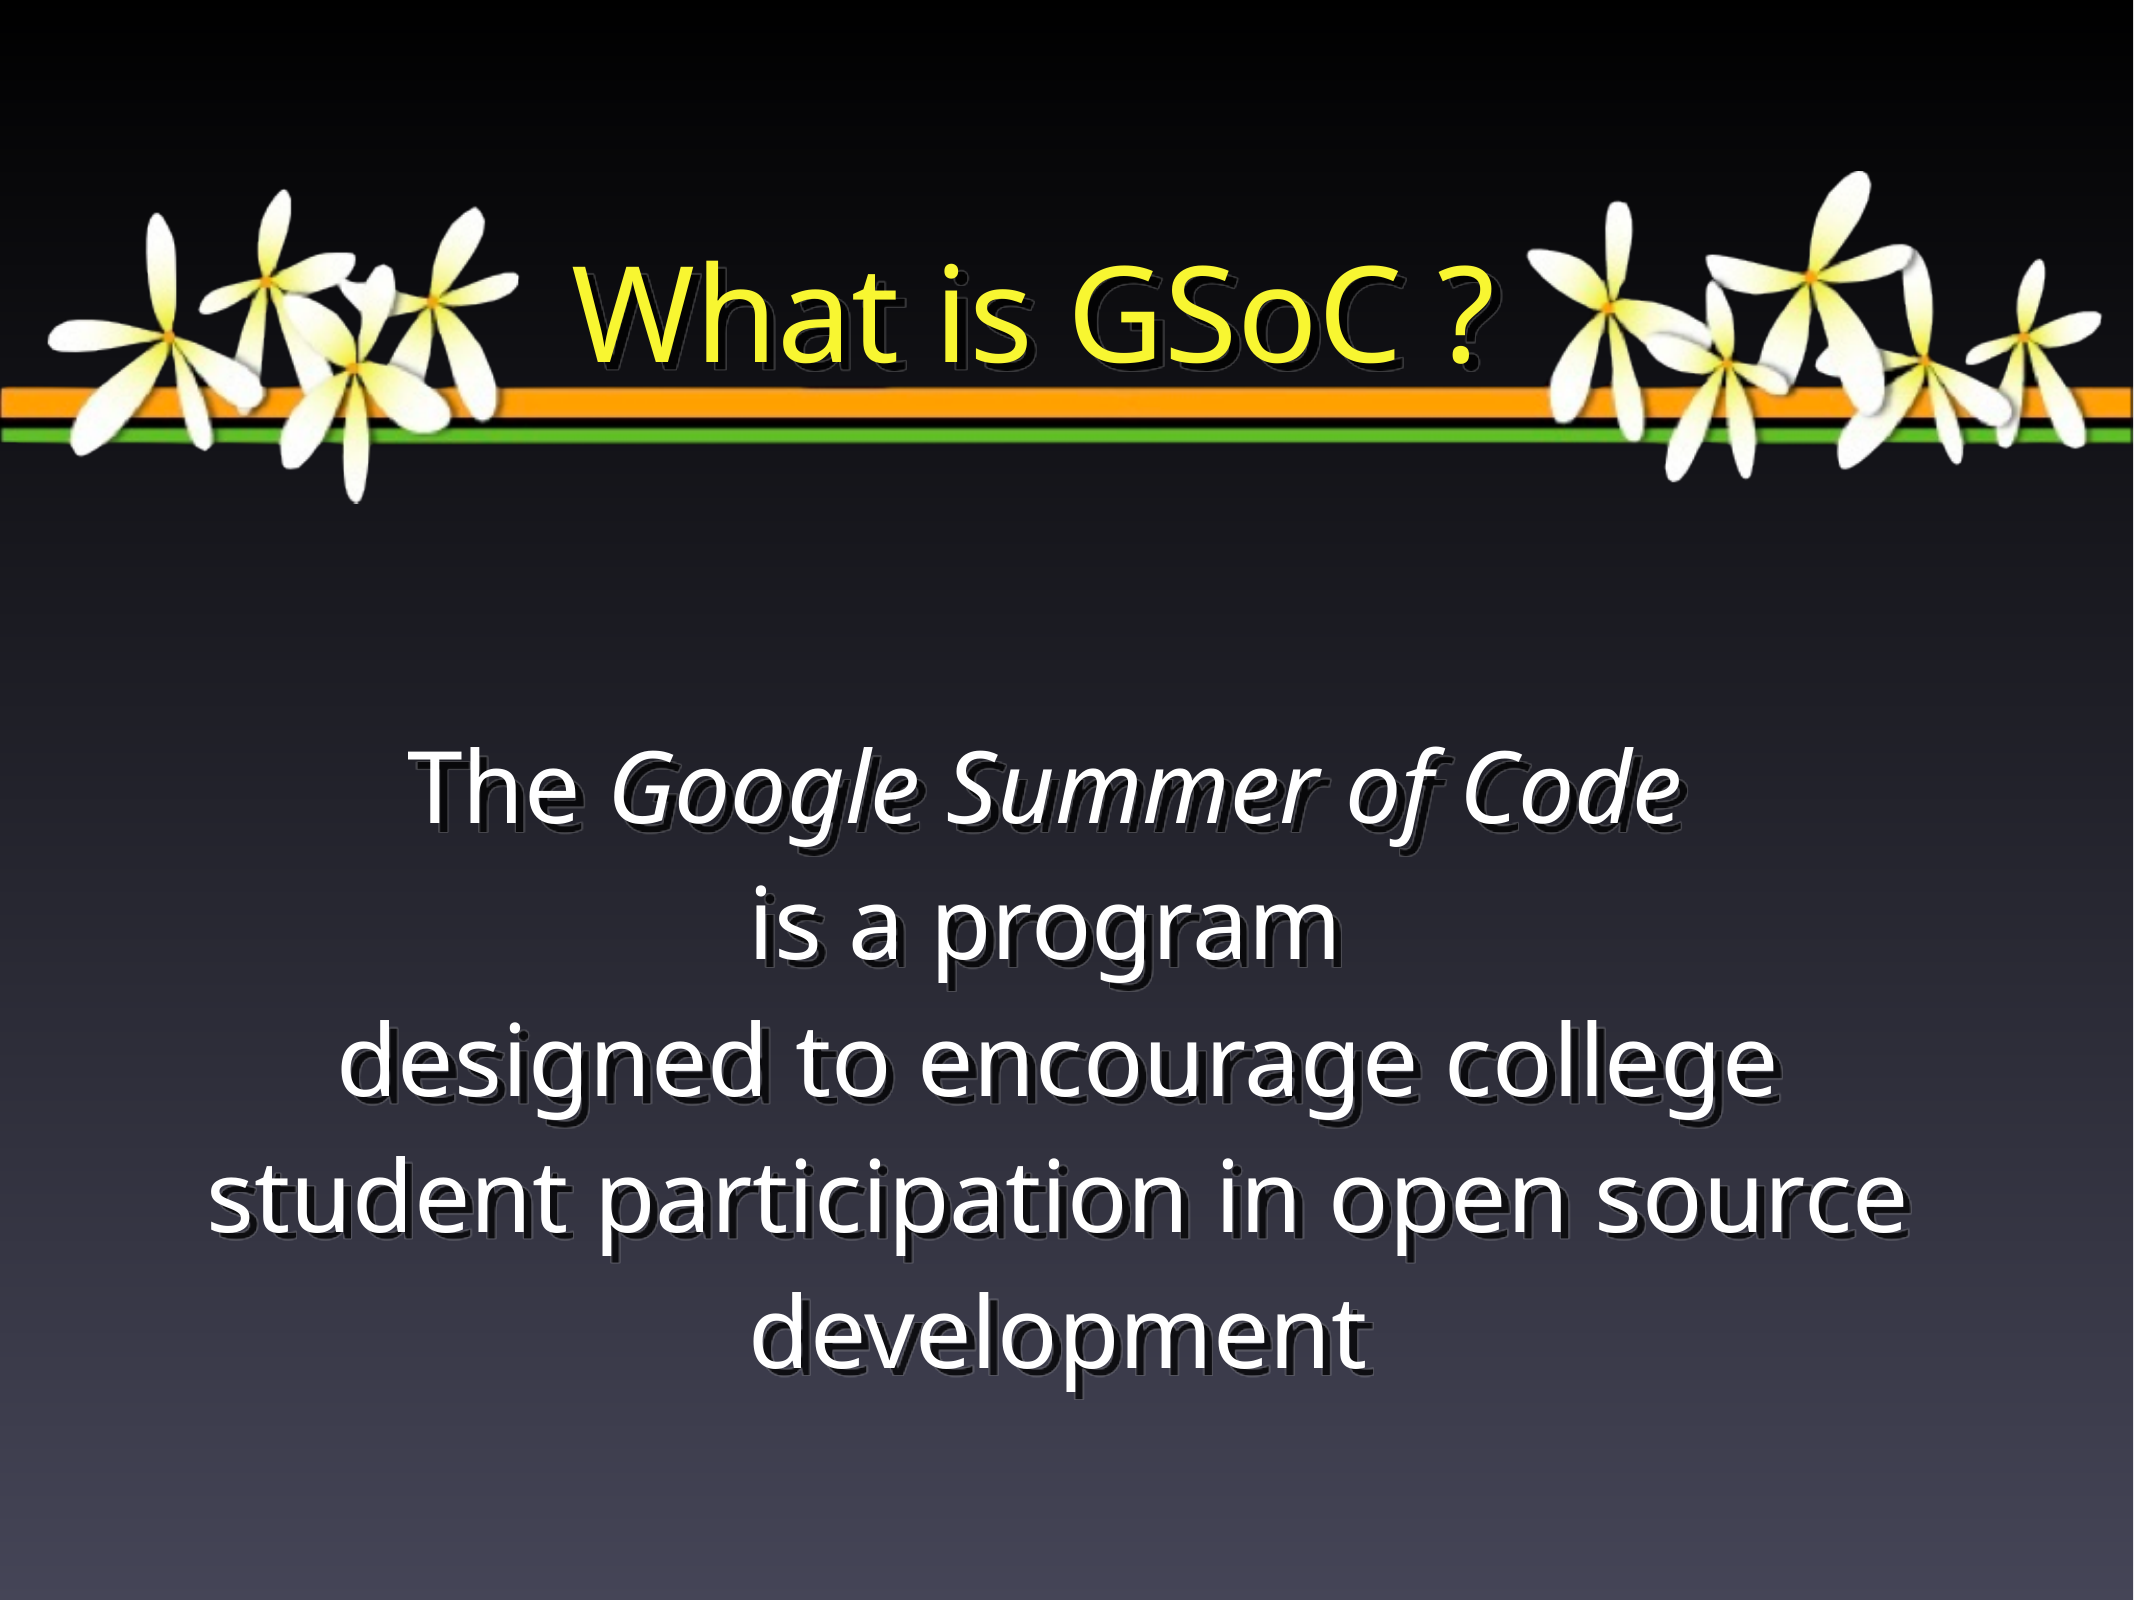

# What is GSoC ?
The Google Summer of Code
is a program
designed to encourage college student participation in open source development